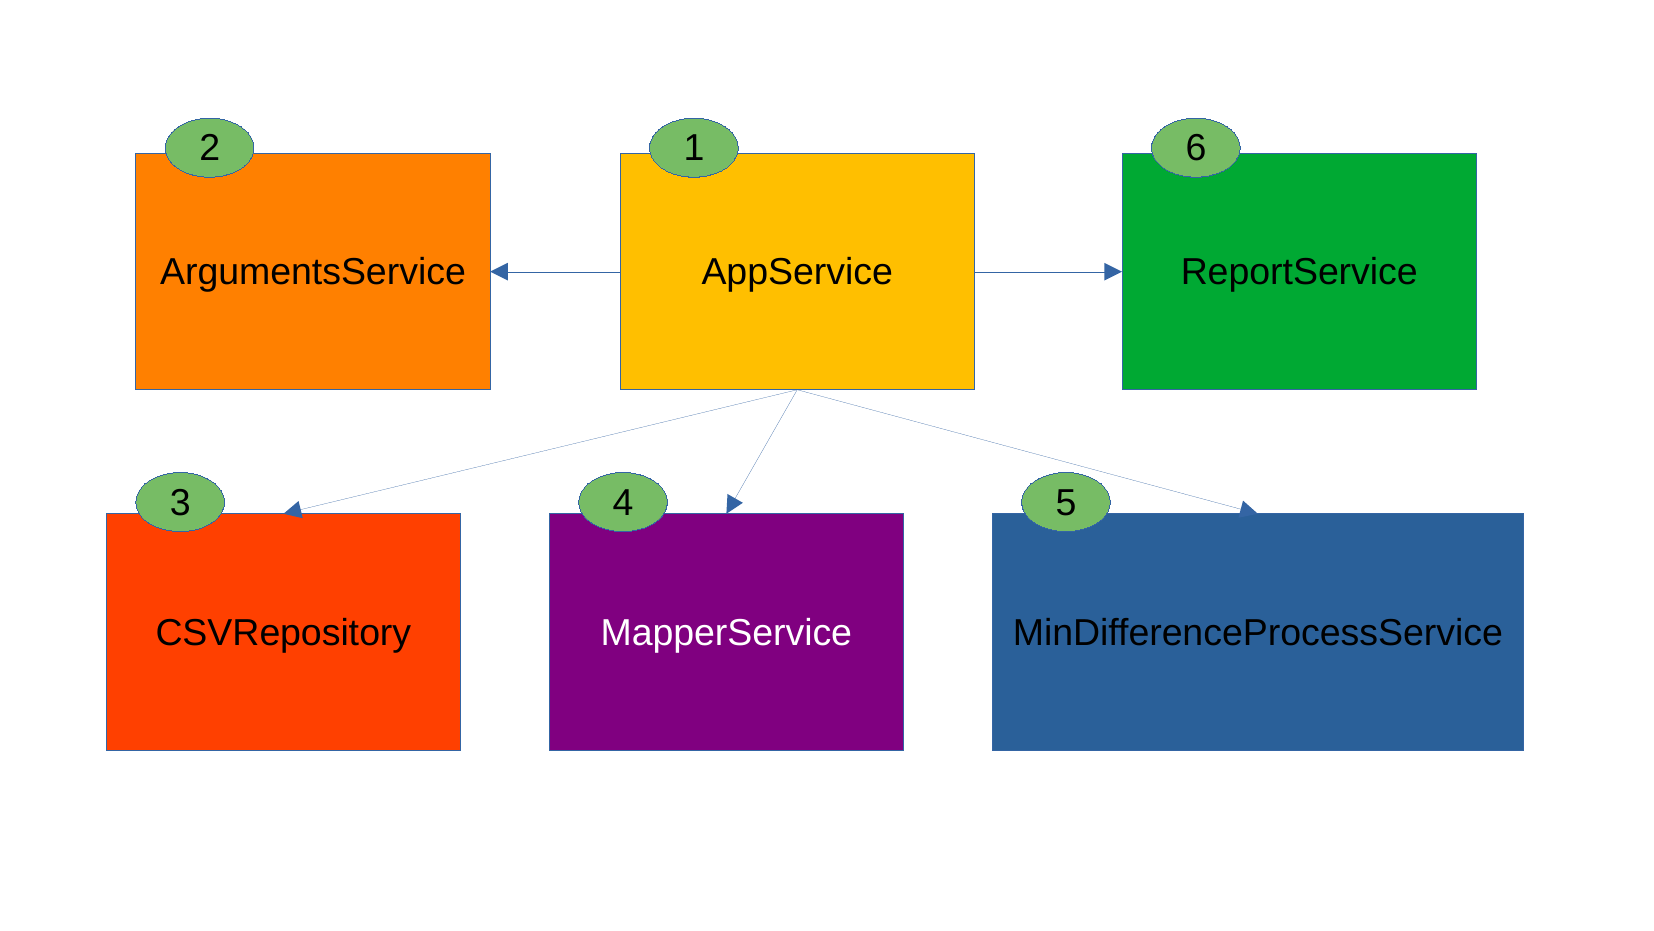

2
1
6
ArgumentsService
AppService
ReportService
3
4
5
CSVRepository
MapperService
MinDifferenceProcessService